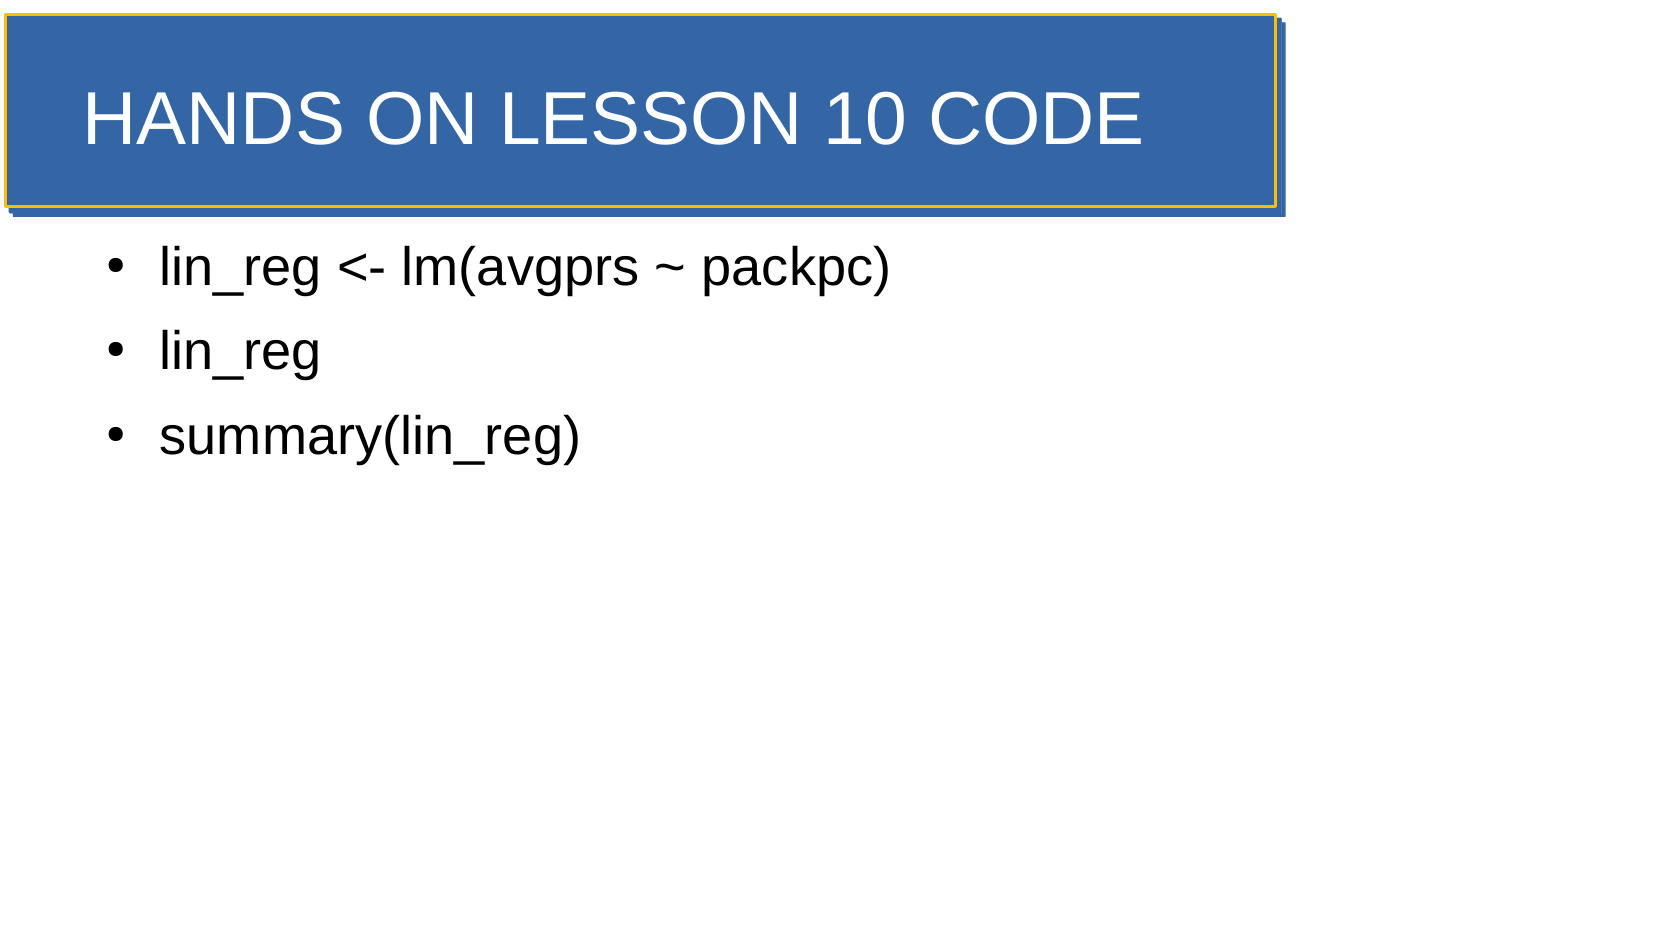

# HANDS ON LESSON 10 CODE
lin_reg <- lm(avgprs ~ packpc)
lin_reg
summary(lin_reg)